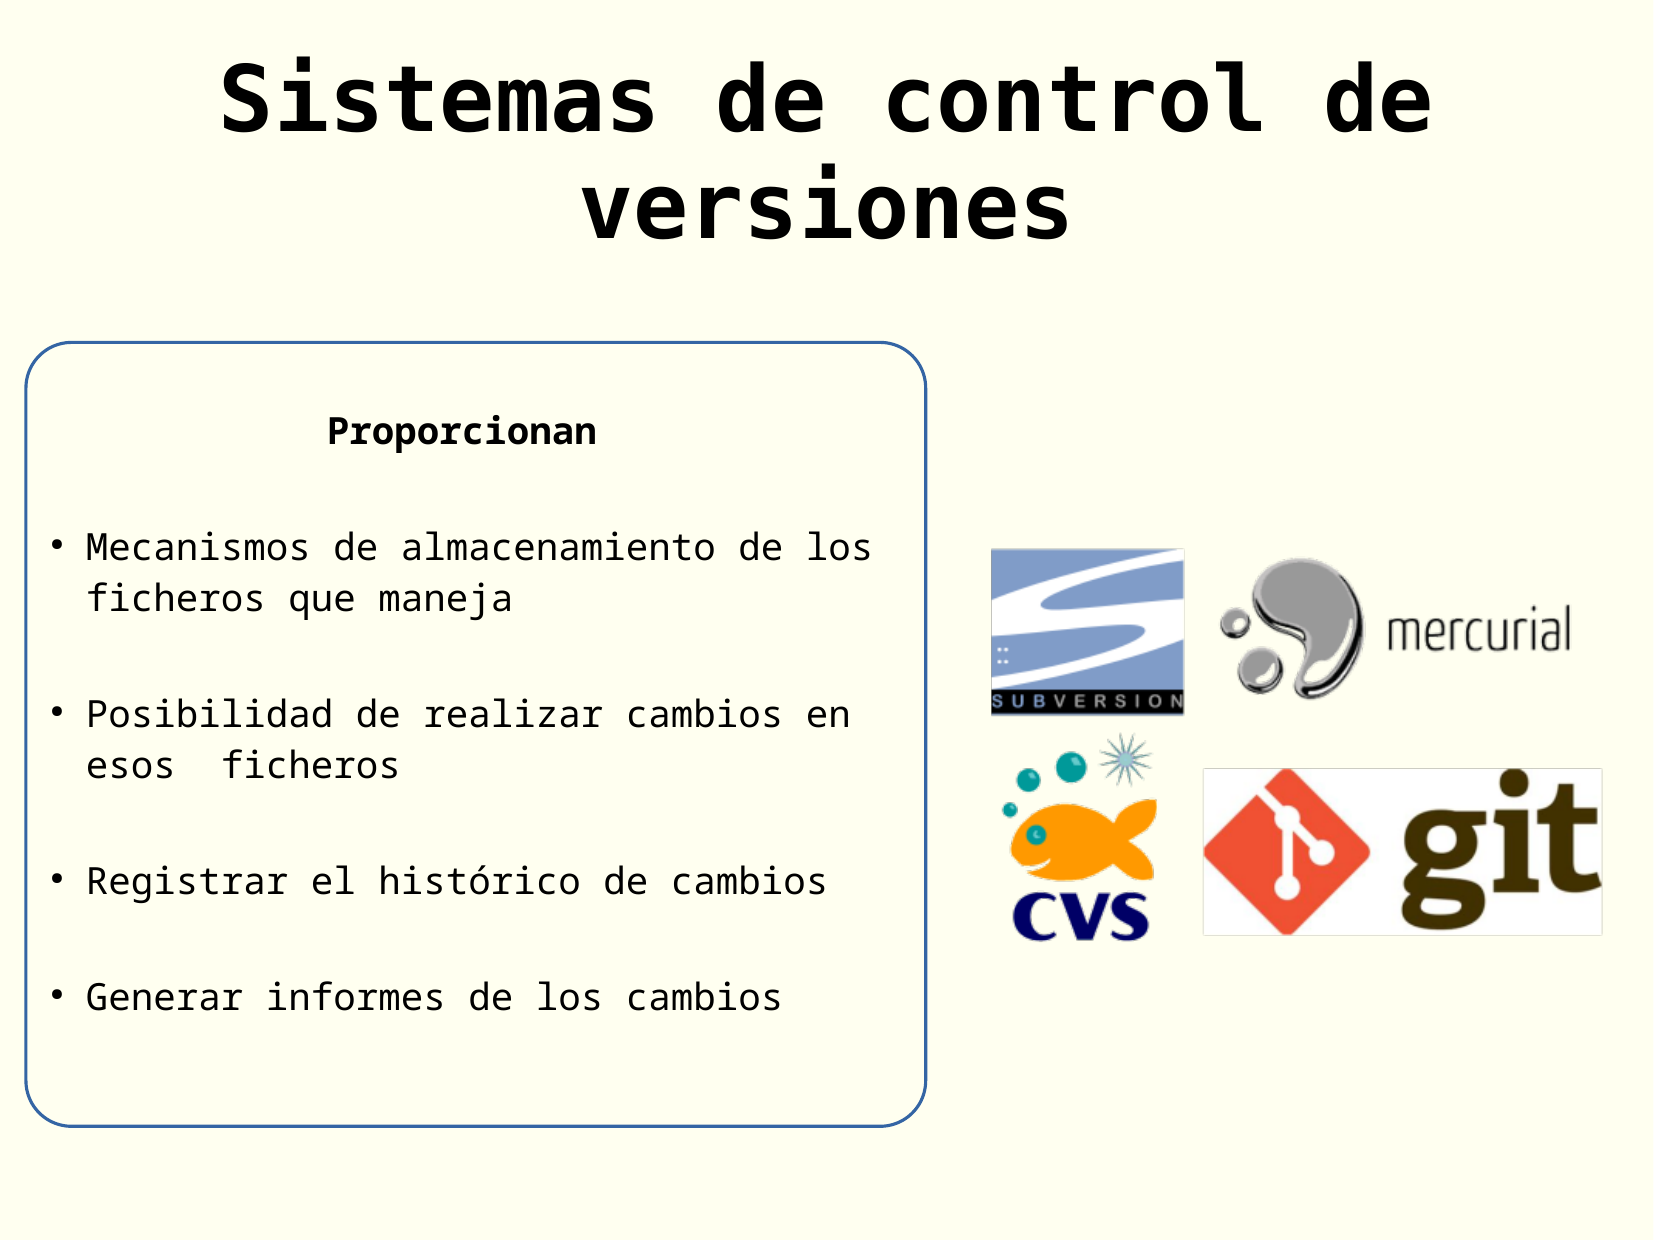

# Sistemas de control de versiones
Proporcionan
Mecanismos de almacenamiento de los ficheros que maneja
Posibilidad de realizar cambios en esos ficheros
Registrar el histórico de cambios
Generar informes de los cambios